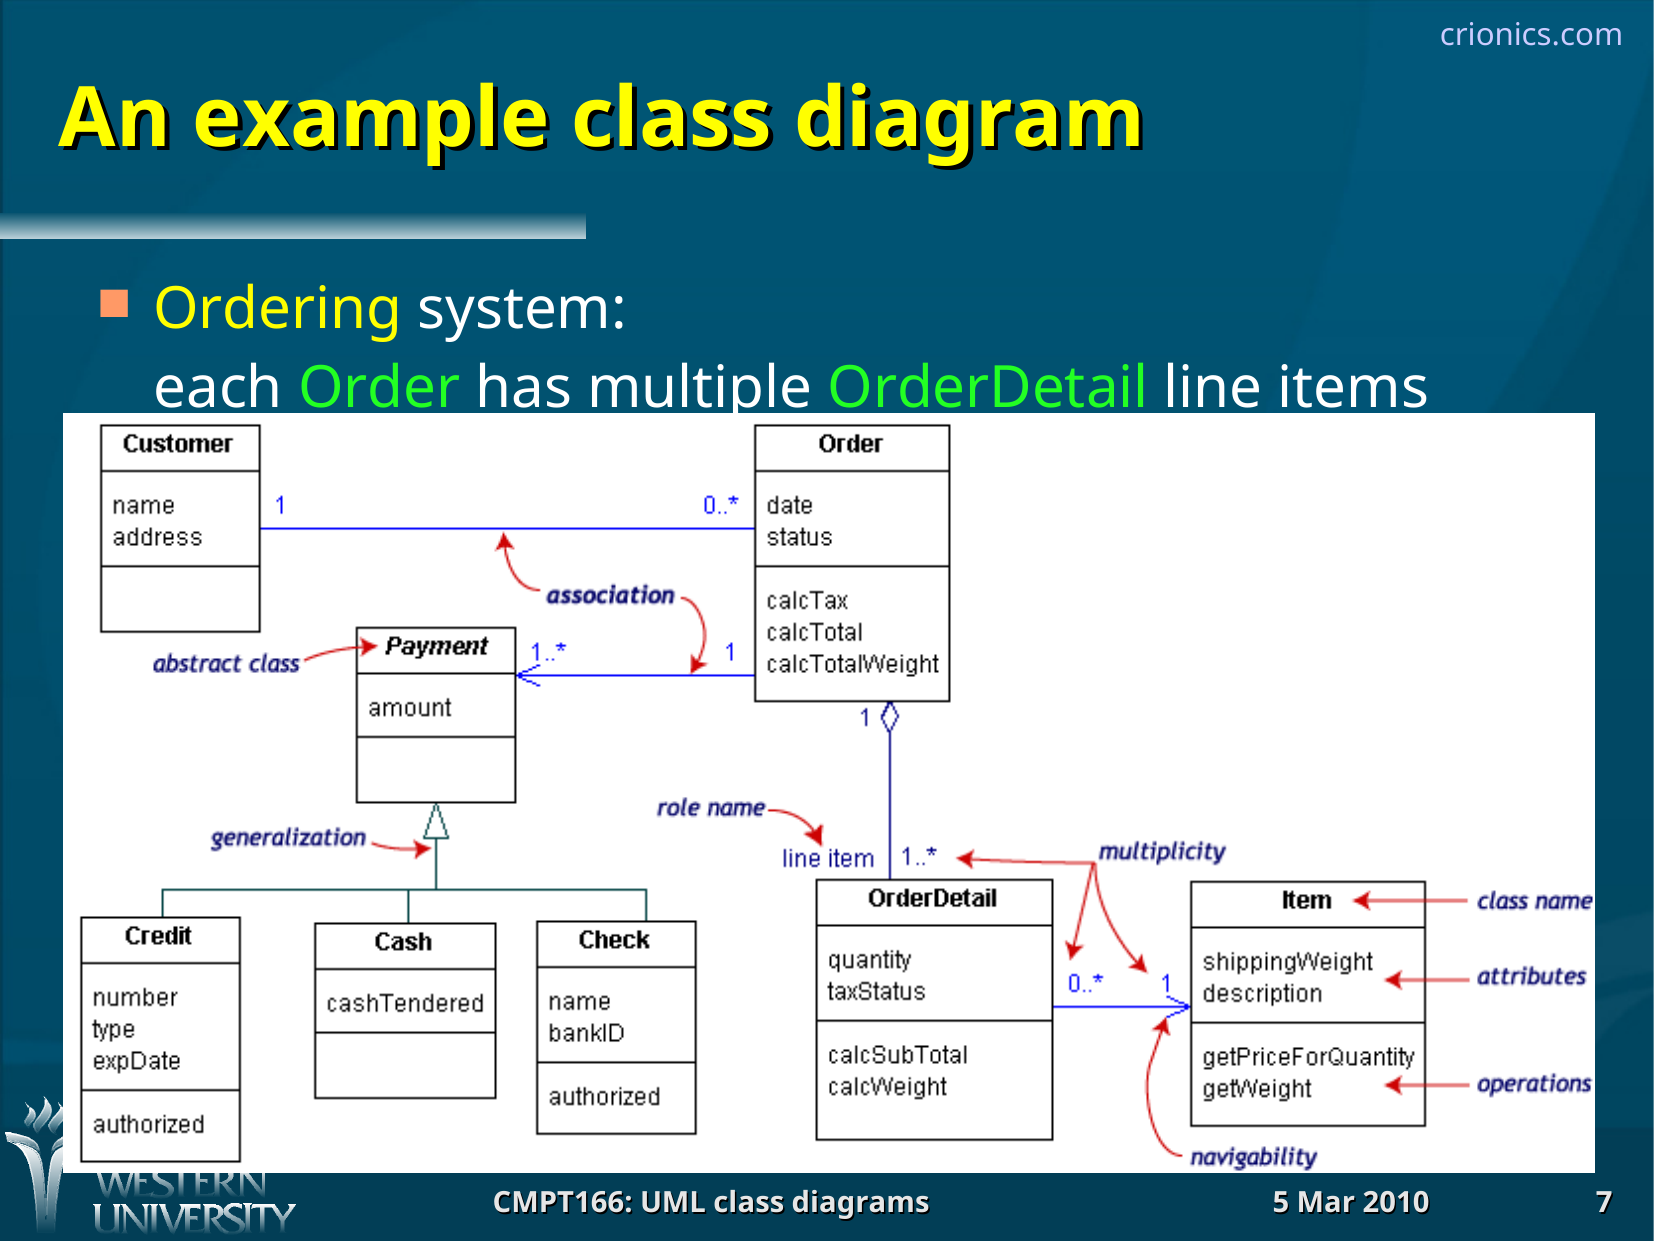

crionics.com
# An example class diagram
Ordering system:
each Order has multiple OrderDetail line items
CMPT166: UML class diagrams
5 Mar 2010
7